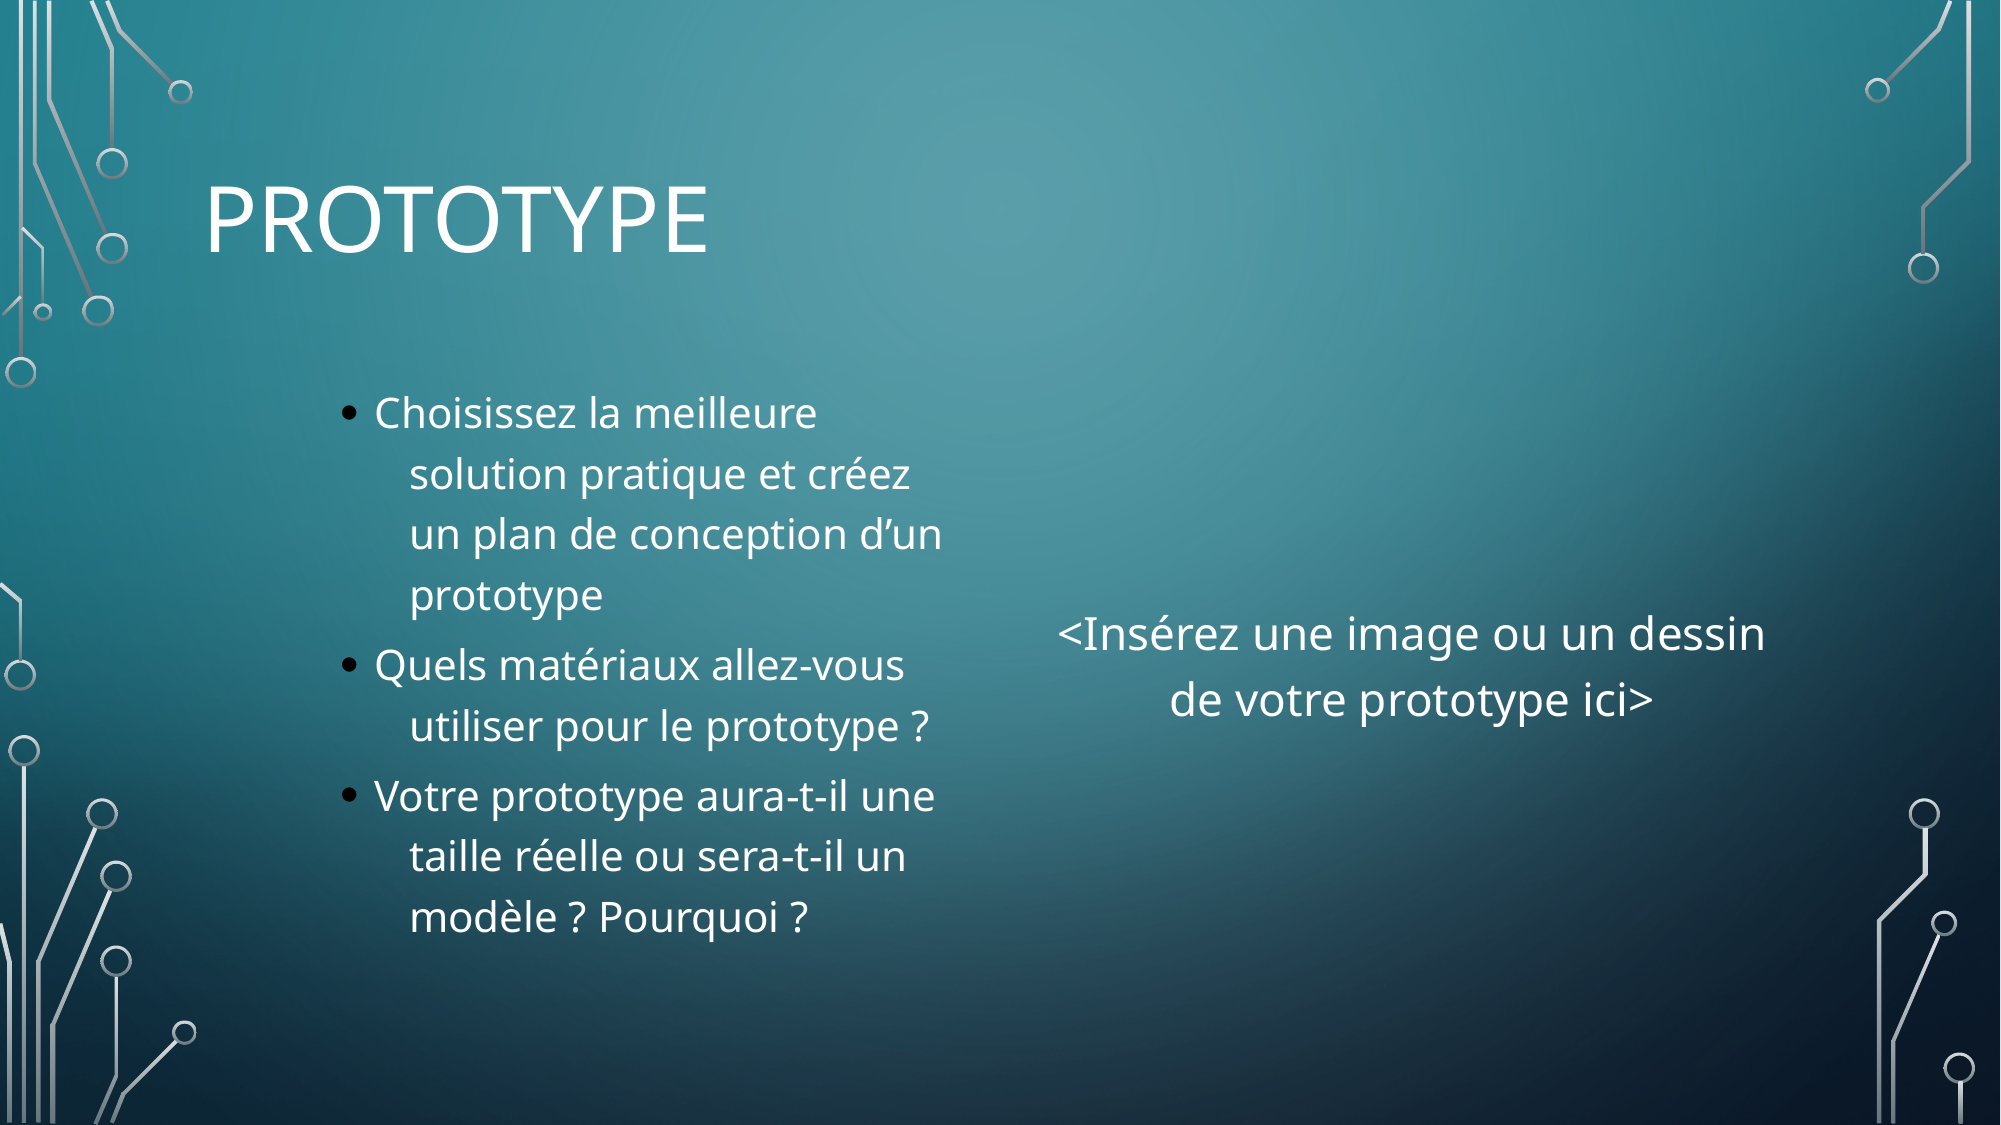

# Prototype
Choisissez la meilleure solution pratique et créez un plan de conception d’un prototype
Quels matériaux allez-vous utiliser pour le prototype ?
Votre prototype aura-t-il une taille réelle ou sera-t-il un modèle ? Pourquoi ?
<Insérez une image ou un dessin de votre prototype ici>